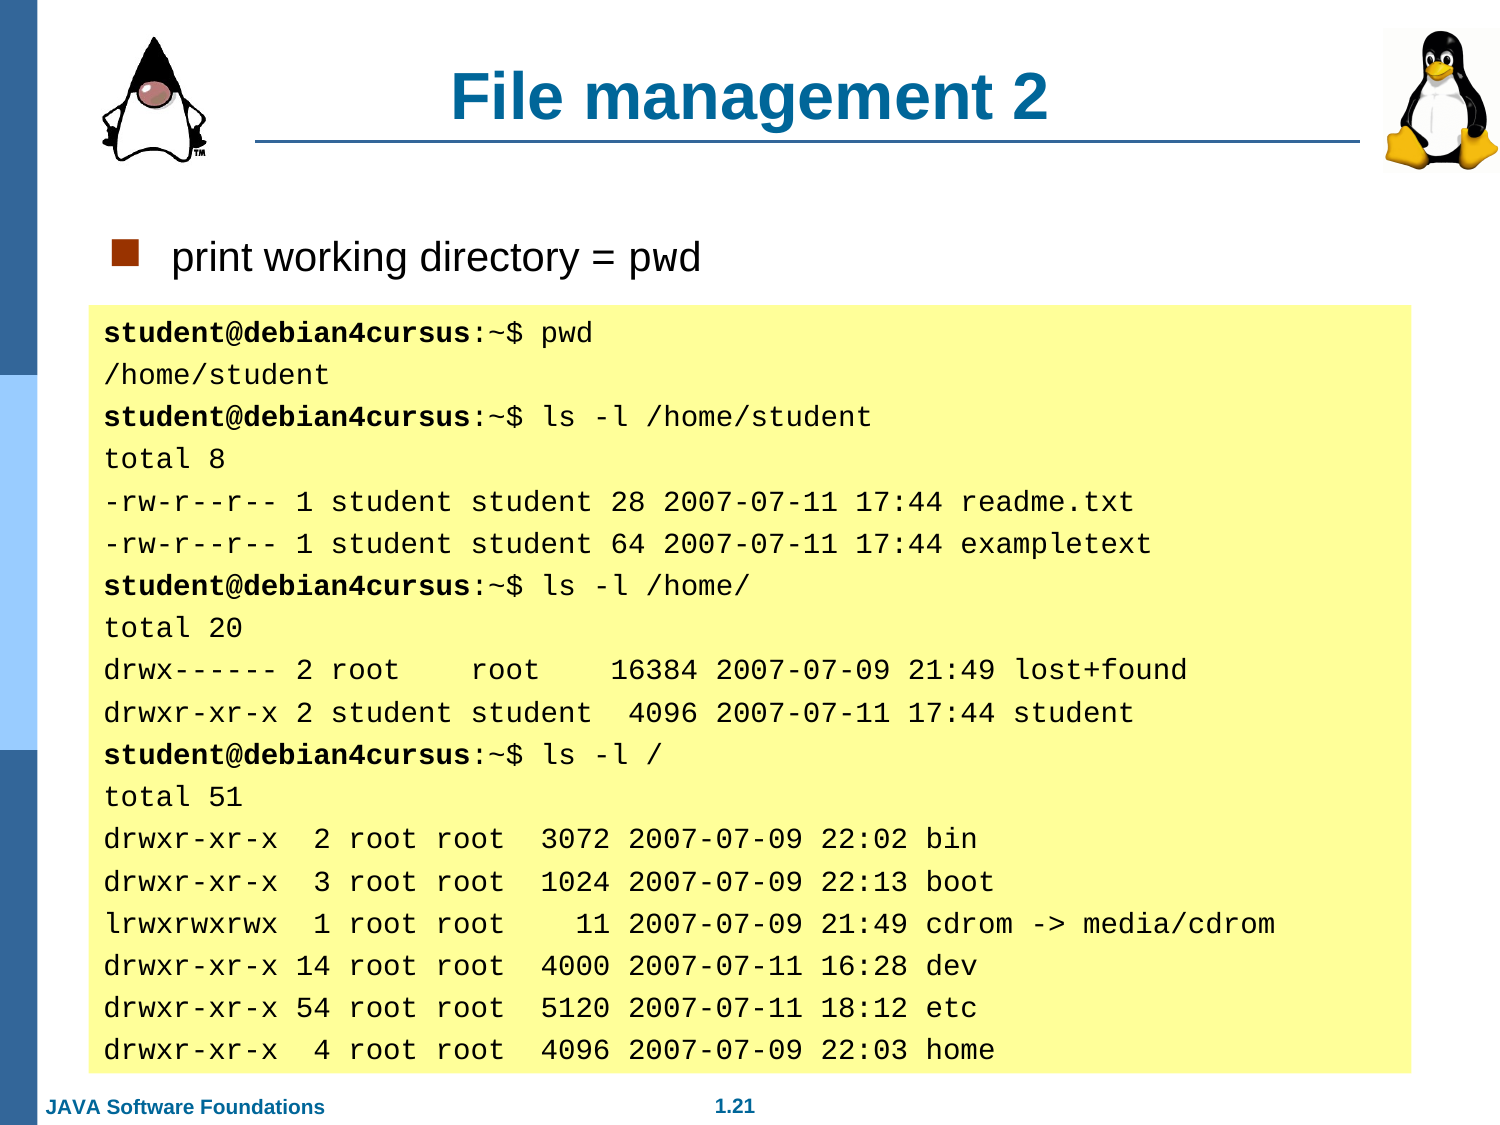

# File management 2
print working directory = pwd
student@debian4cursus:~$ pwd
/home/student
student@debian4cursus:~$ ls -l /home/student
total 8
-rw-r--r-- 1 student student 28 2007-07-11 17:44 readme.txt
-rw-r--r-- 1 student student 64 2007-07-11 17:44 exampletext
student@debian4cursus:~$ ls -l /home/
total 20
drwx------ 2 root root 16384 2007-07-09 21:49 lost+found
drwxr-xr-x 2 student student 4096 2007-07-11 17:44 student
student@debian4cursus:~$ ls -l /
total 51
drwxr-xr-x 2 root root 3072 2007-07-09 22:02 bin
drwxr-xr-x 3 root root 1024 2007-07-09 22:13 boot
lrwxrwxrwx 1 root root 11 2007-07-09 21:49 cdrom -> media/cdrom
drwxr-xr-x 14 root root 4000 2007-07-11 16:28 dev
drwxr-xr-x 54 root root 5120 2007-07-11 18:12 etc
drwxr-xr-x 4 root root 4096 2007-07-09 22:03 home